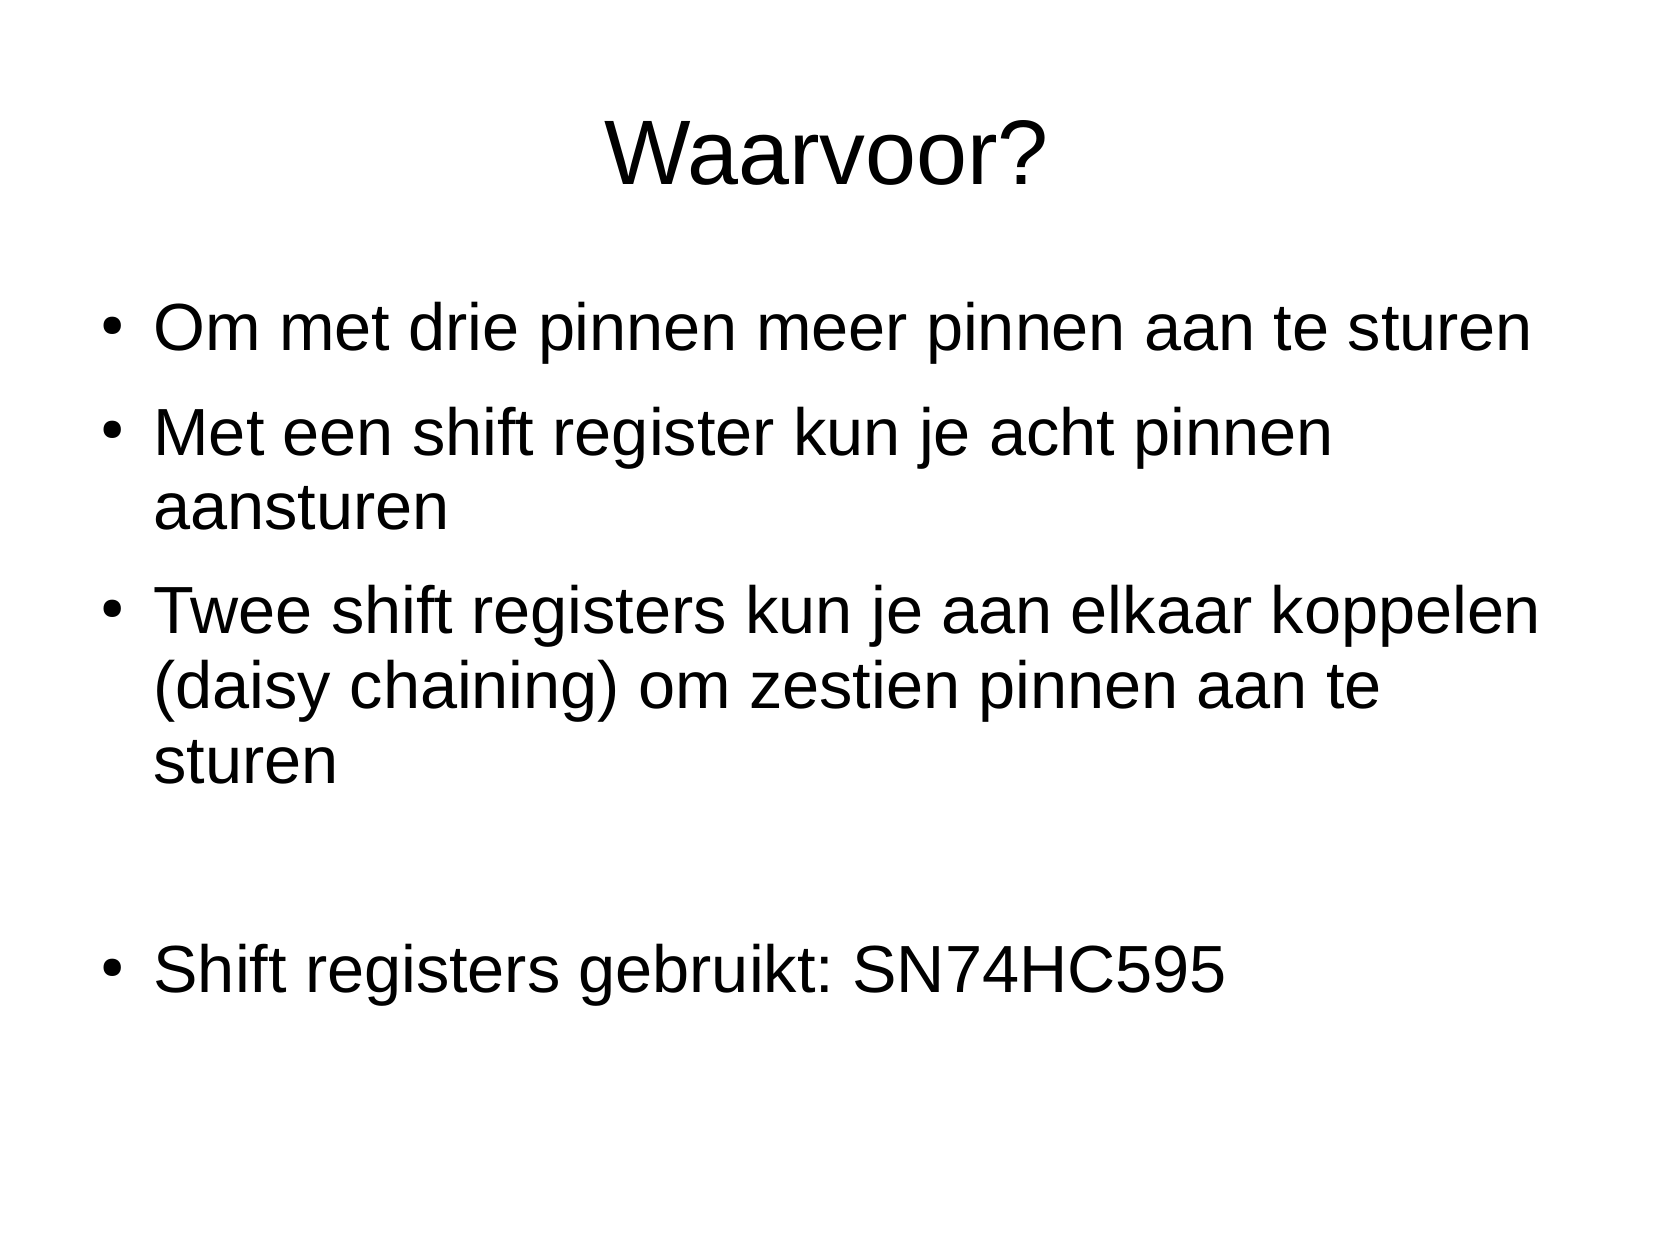

# Waarvoor?
Om met drie pinnen meer pinnen aan te sturen
Met een shift register kun je acht pinnen aansturen
Twee shift registers kun je aan elkaar koppelen (daisy chaining) om zestien pinnen aan te sturen
Shift registers gebruikt: SN74HC595